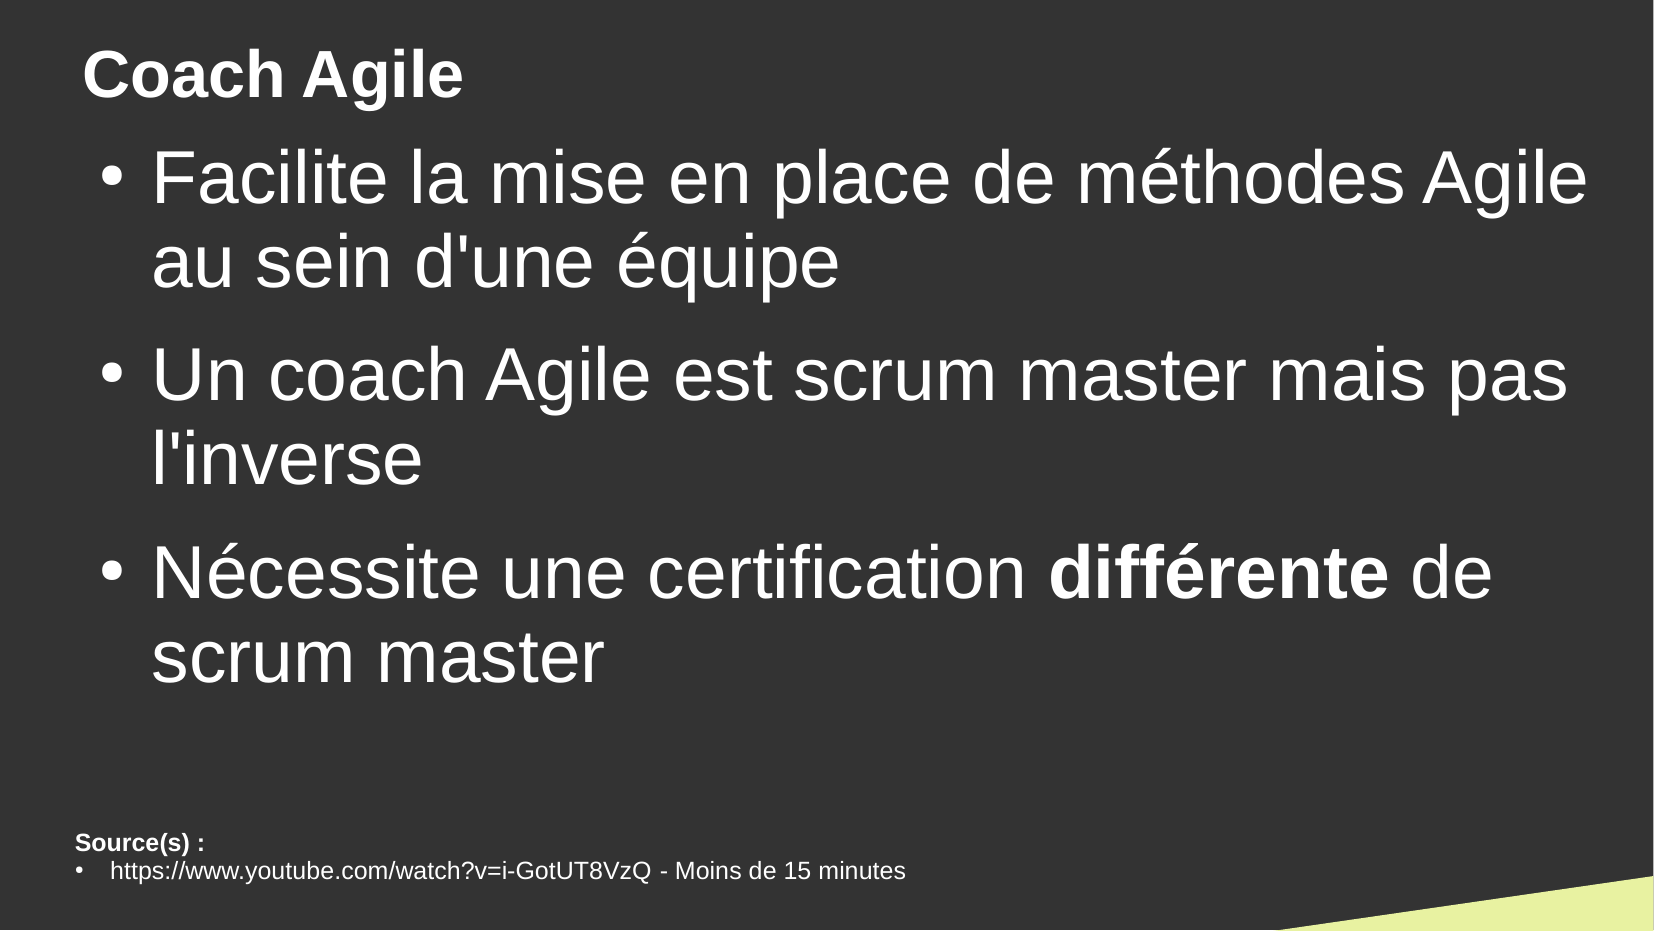

# Coach Agile
Facilite la mise en place de méthodes Agile au sein d'une équipe
Un coach Agile est scrum master mais pas l'inverse
Nécessite une certification différente de scrum master
Source(s) :
https://www.youtube.com/watch?v=i-GotUT8VzQ - Moins de 15 minutes